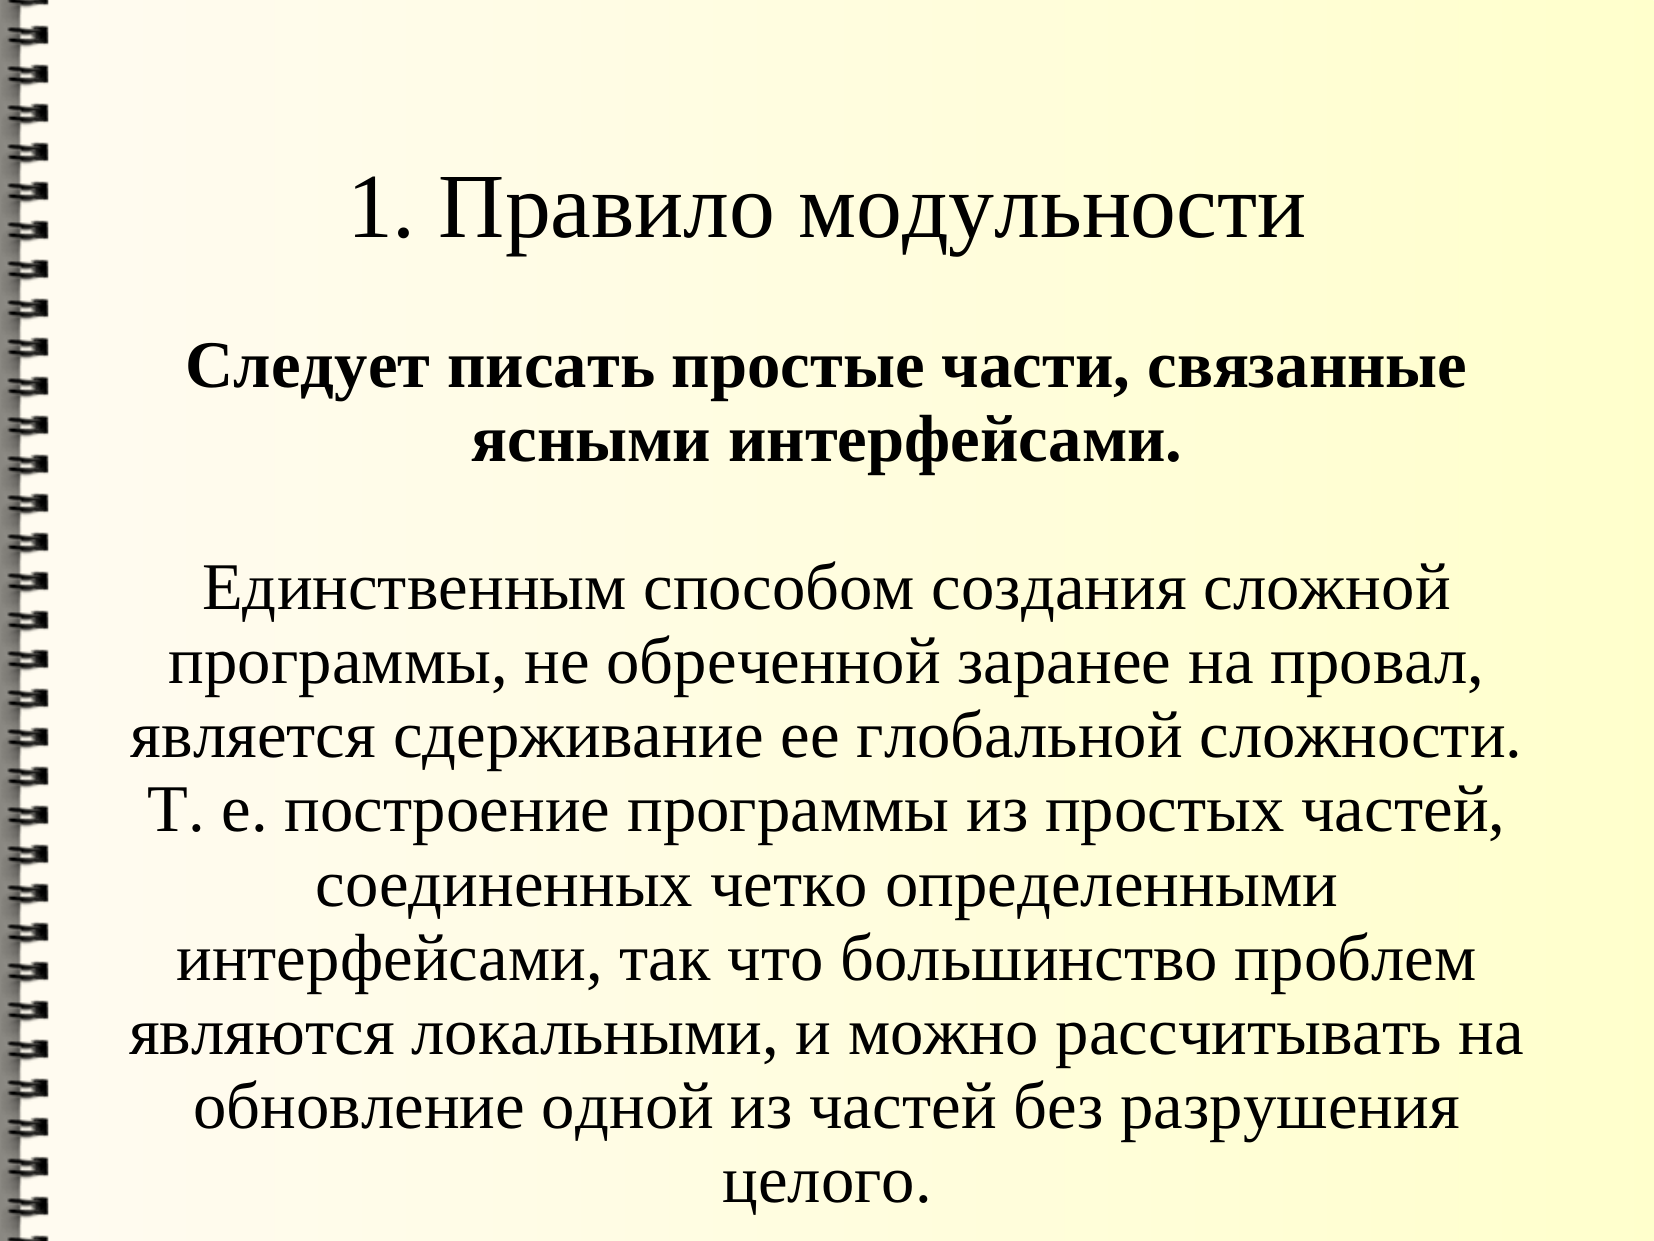

# 1. Правило модульности
Следует писать простые части, связанные ясными интерфейсами.
Единственным способом создания сложной программы, не обреченной заранее на провал, является сдерживание ее глобальной сложности.
Т. е. построение программы из простых частей, соединенных четко определенными интерфейсами, так что большинство проблем являются локальными, и можно рассчитывать на обновление одной из частей без разрушения целого.